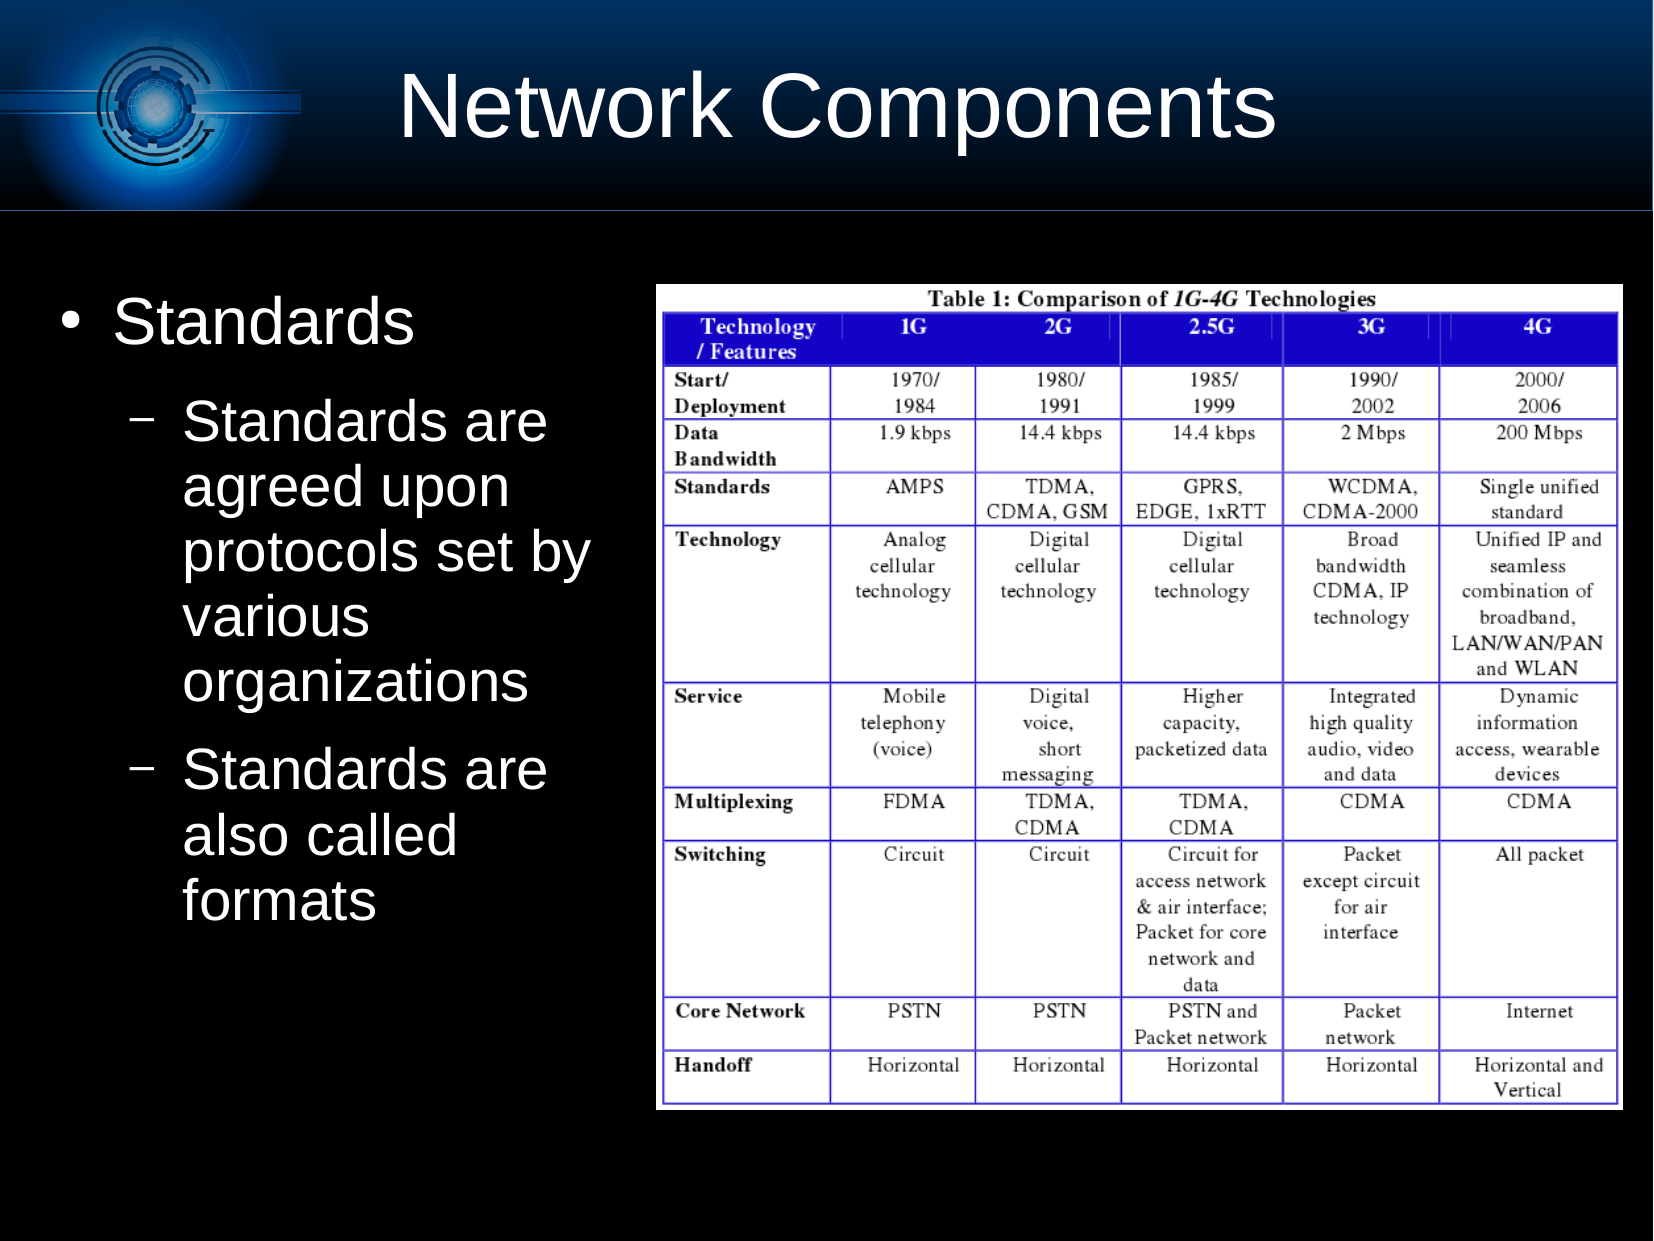

# Network Components
Standards
Standards are agreed upon protocols set by various organizations
Standards are also called formats